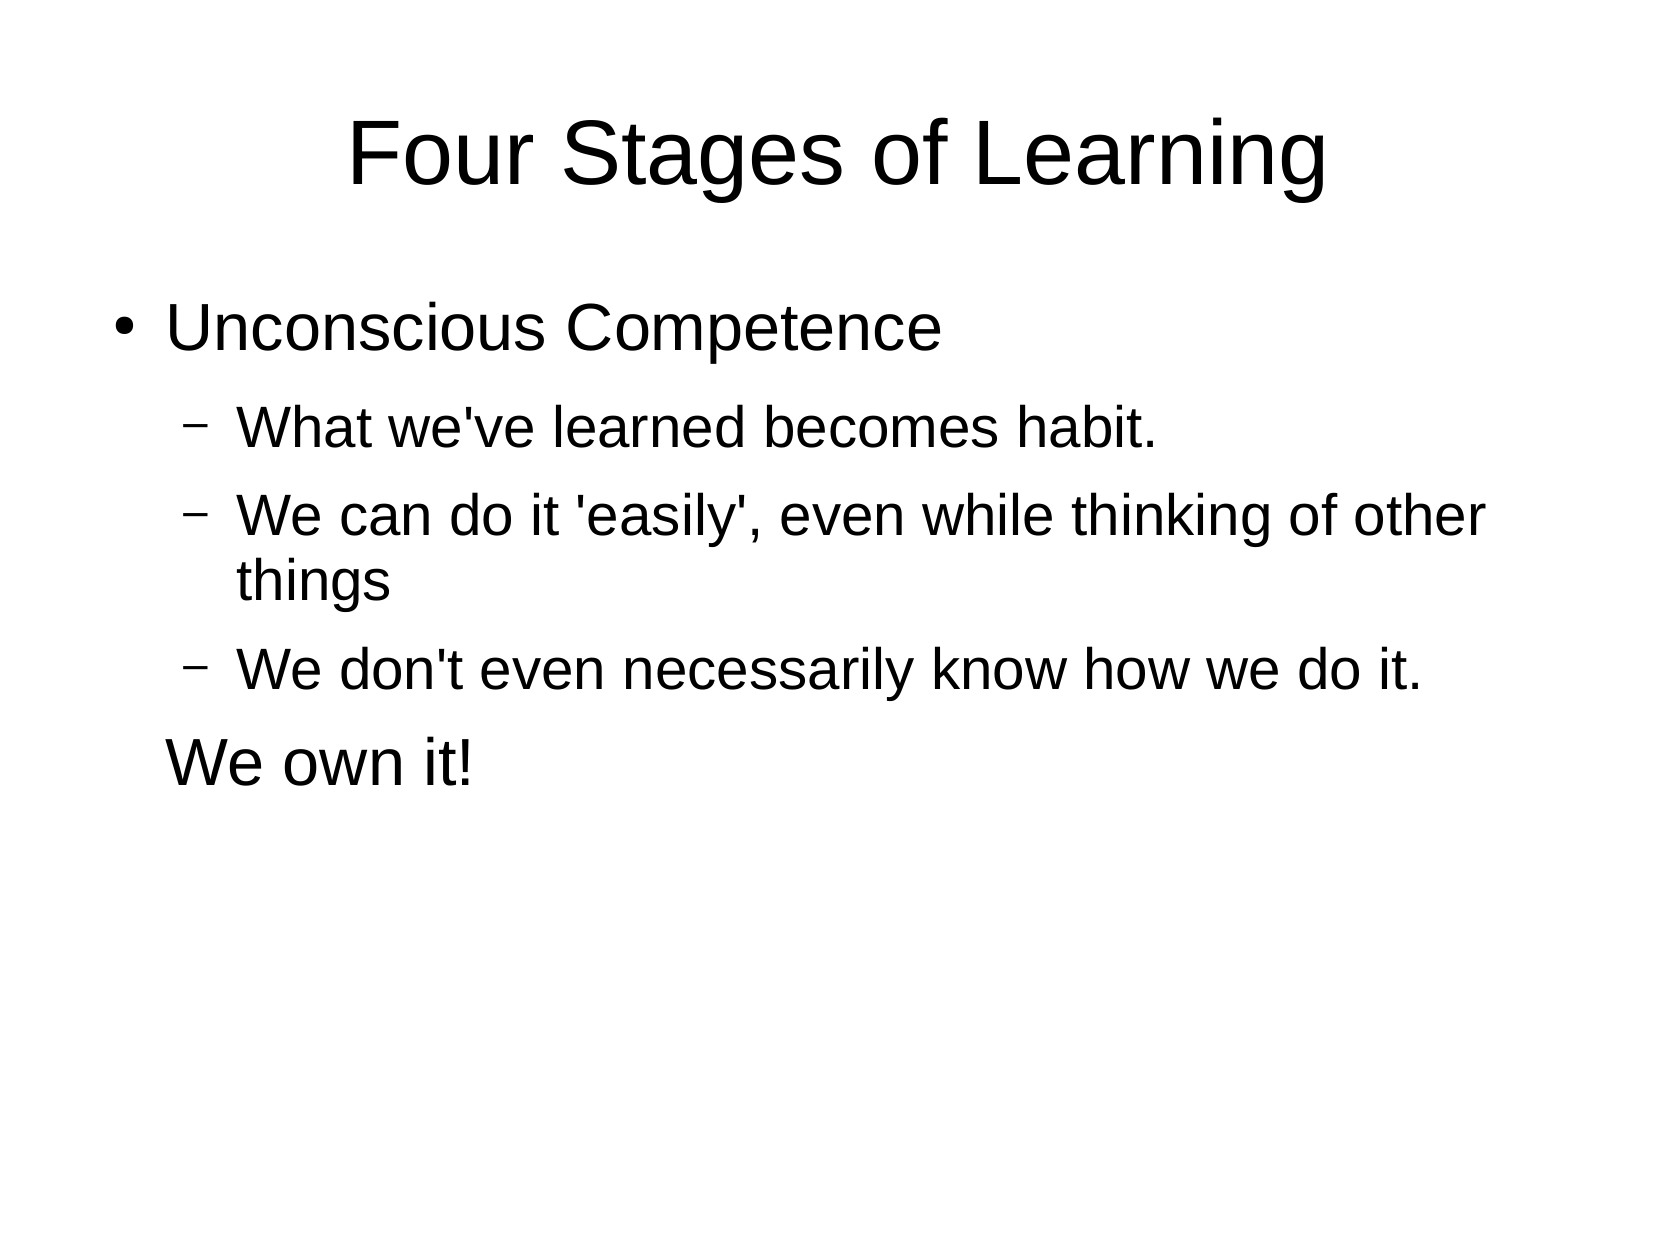

# Four Stages of Learning
Unconscious Competence
What we've learned becomes habit.
We can do it 'easily', even while thinking of other things
We don't even necessarily know how we do it.
We own it!